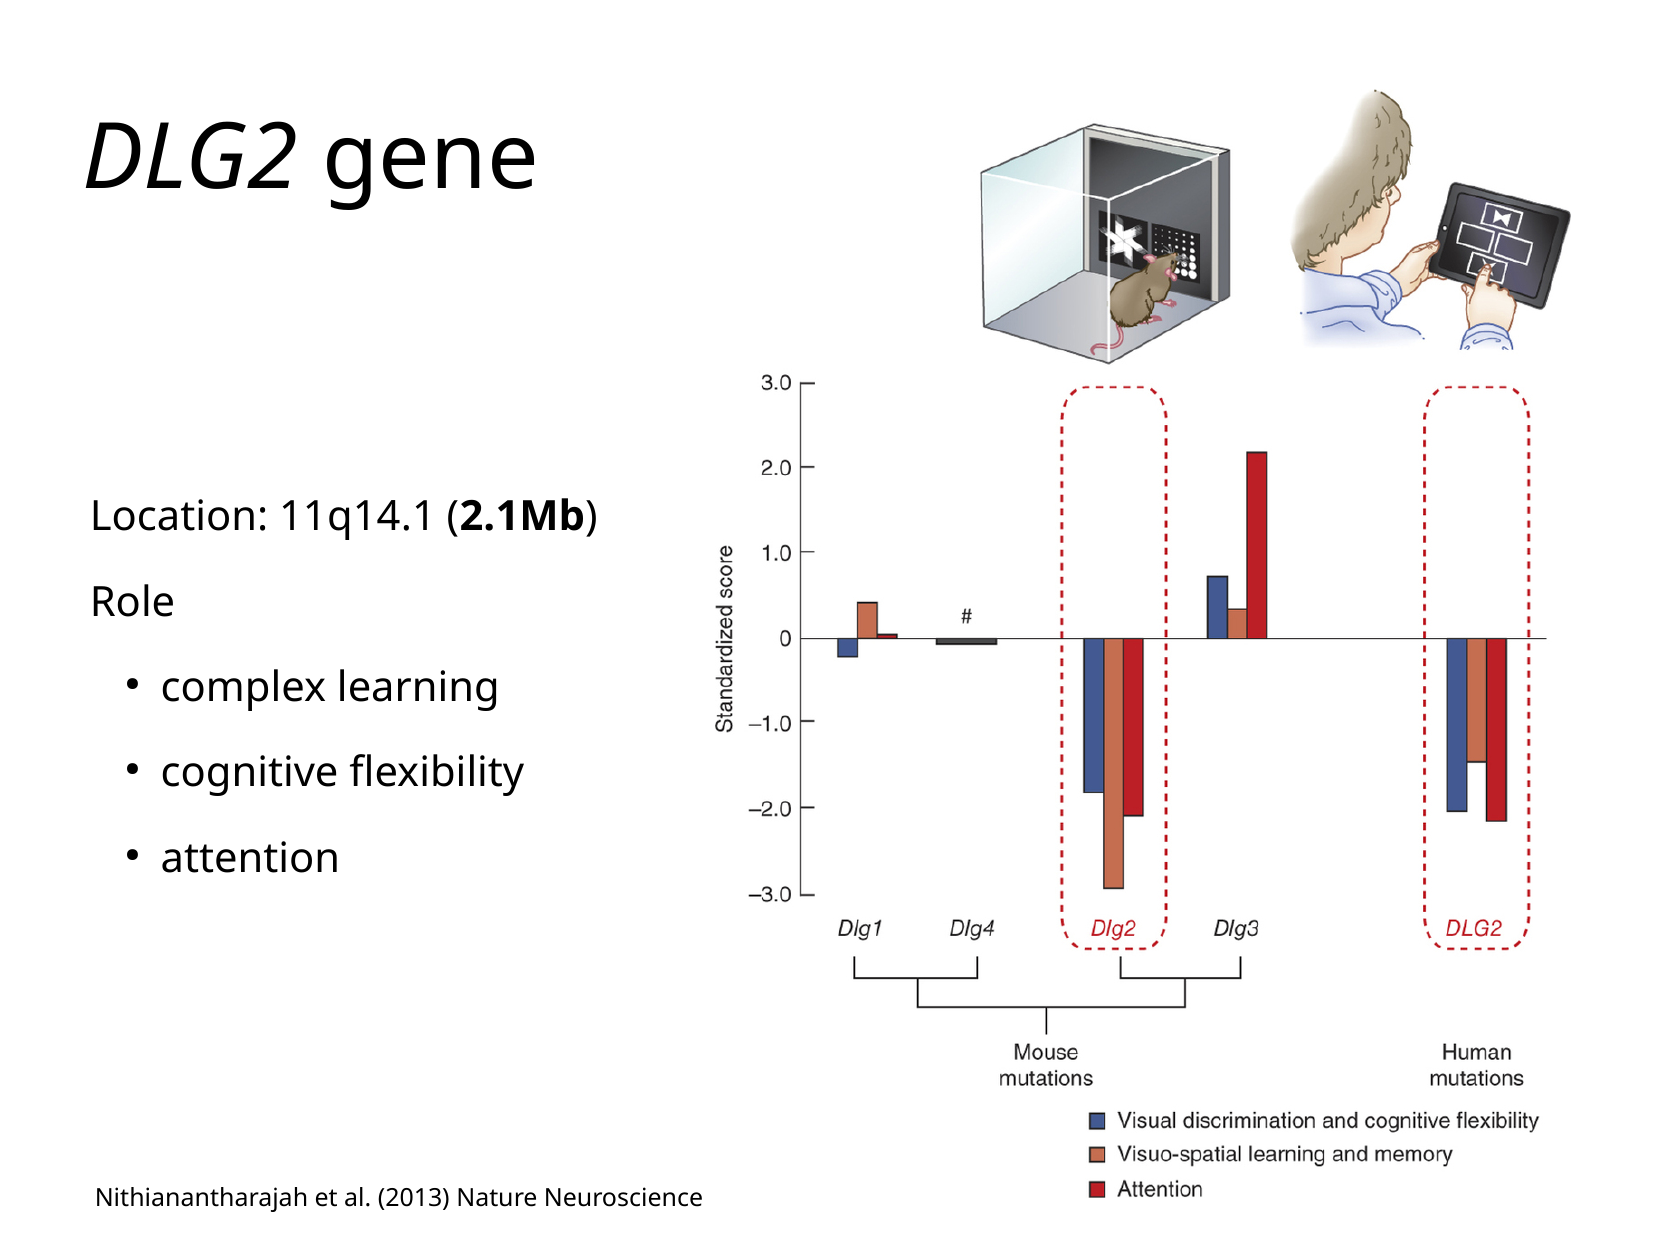

# DLG2 gene
Location: 11q14.1 (2.1Mb)
Role
complex learning
cognitive flexibility
attention
37
Nithianantharajah et al. (2013) Nature Neuroscience